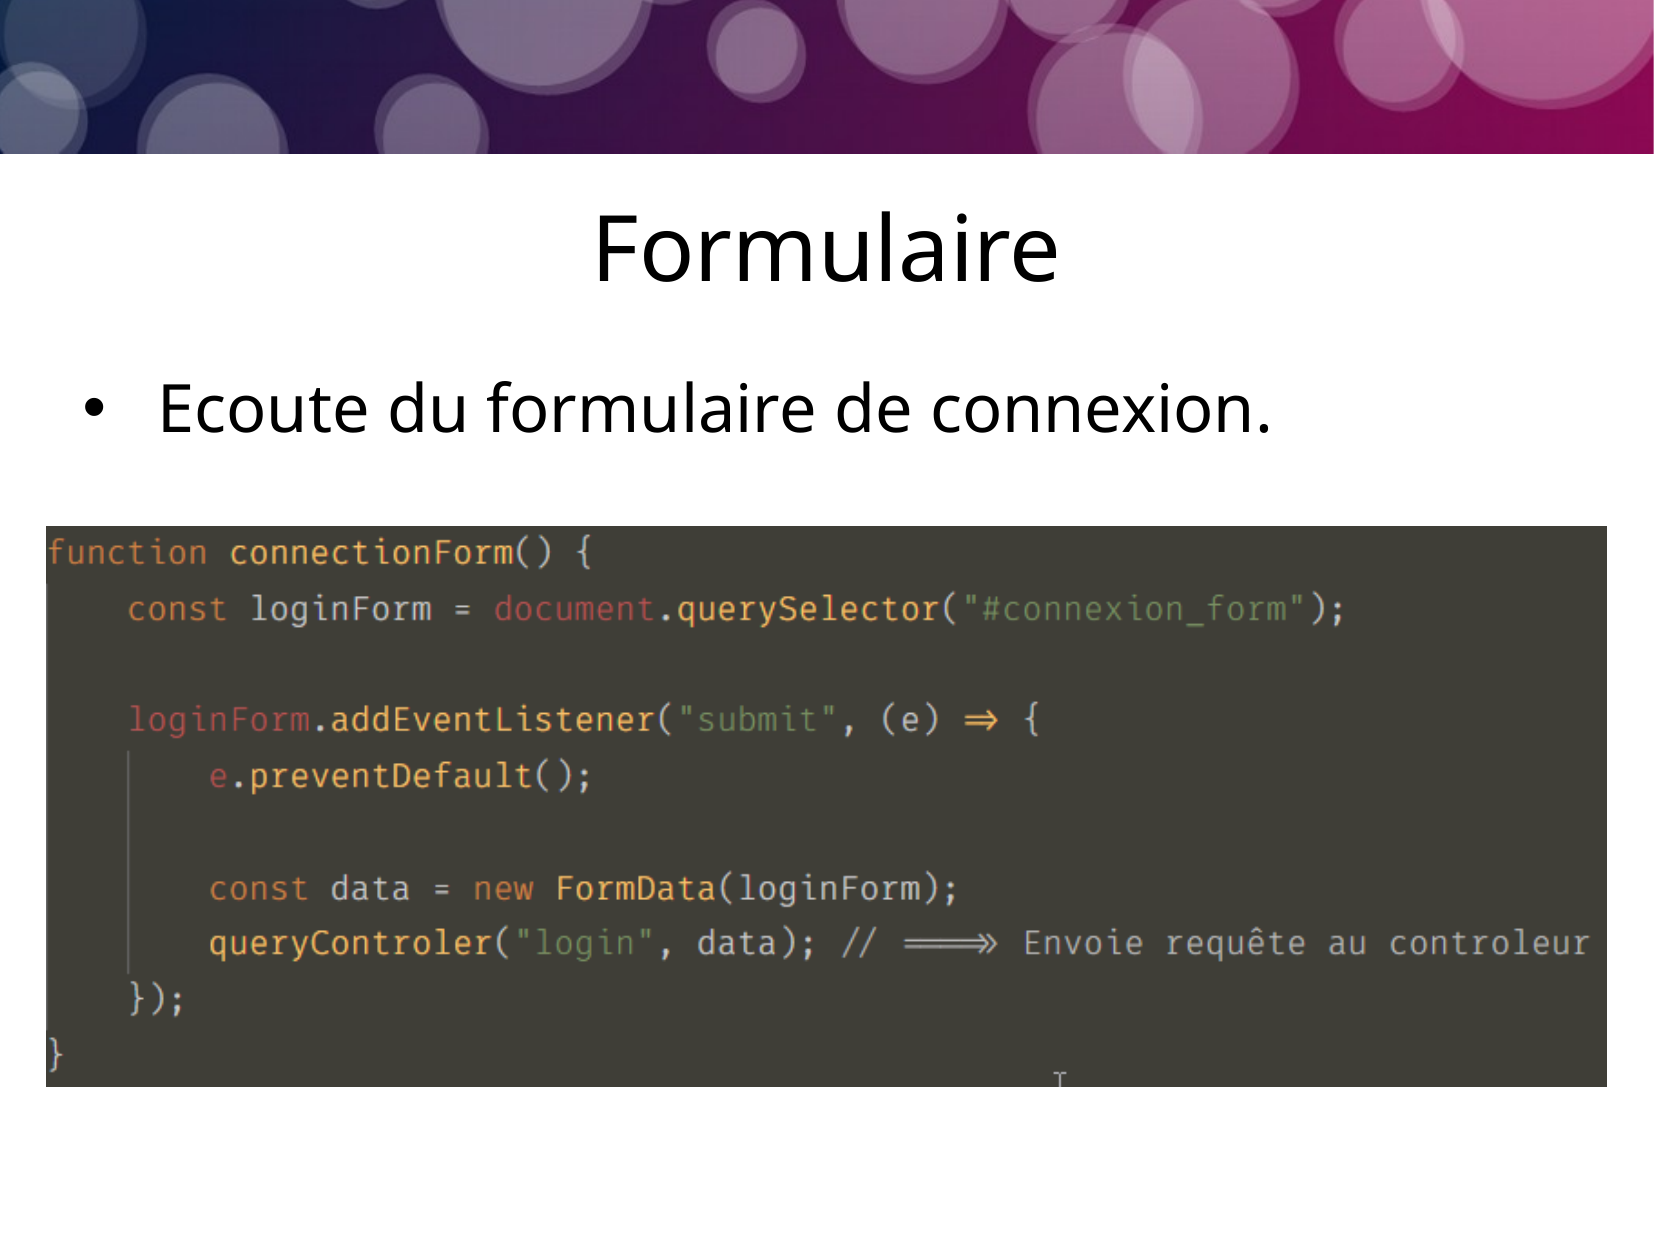

# Formulaire
Ecoute du formulaire de connexion.